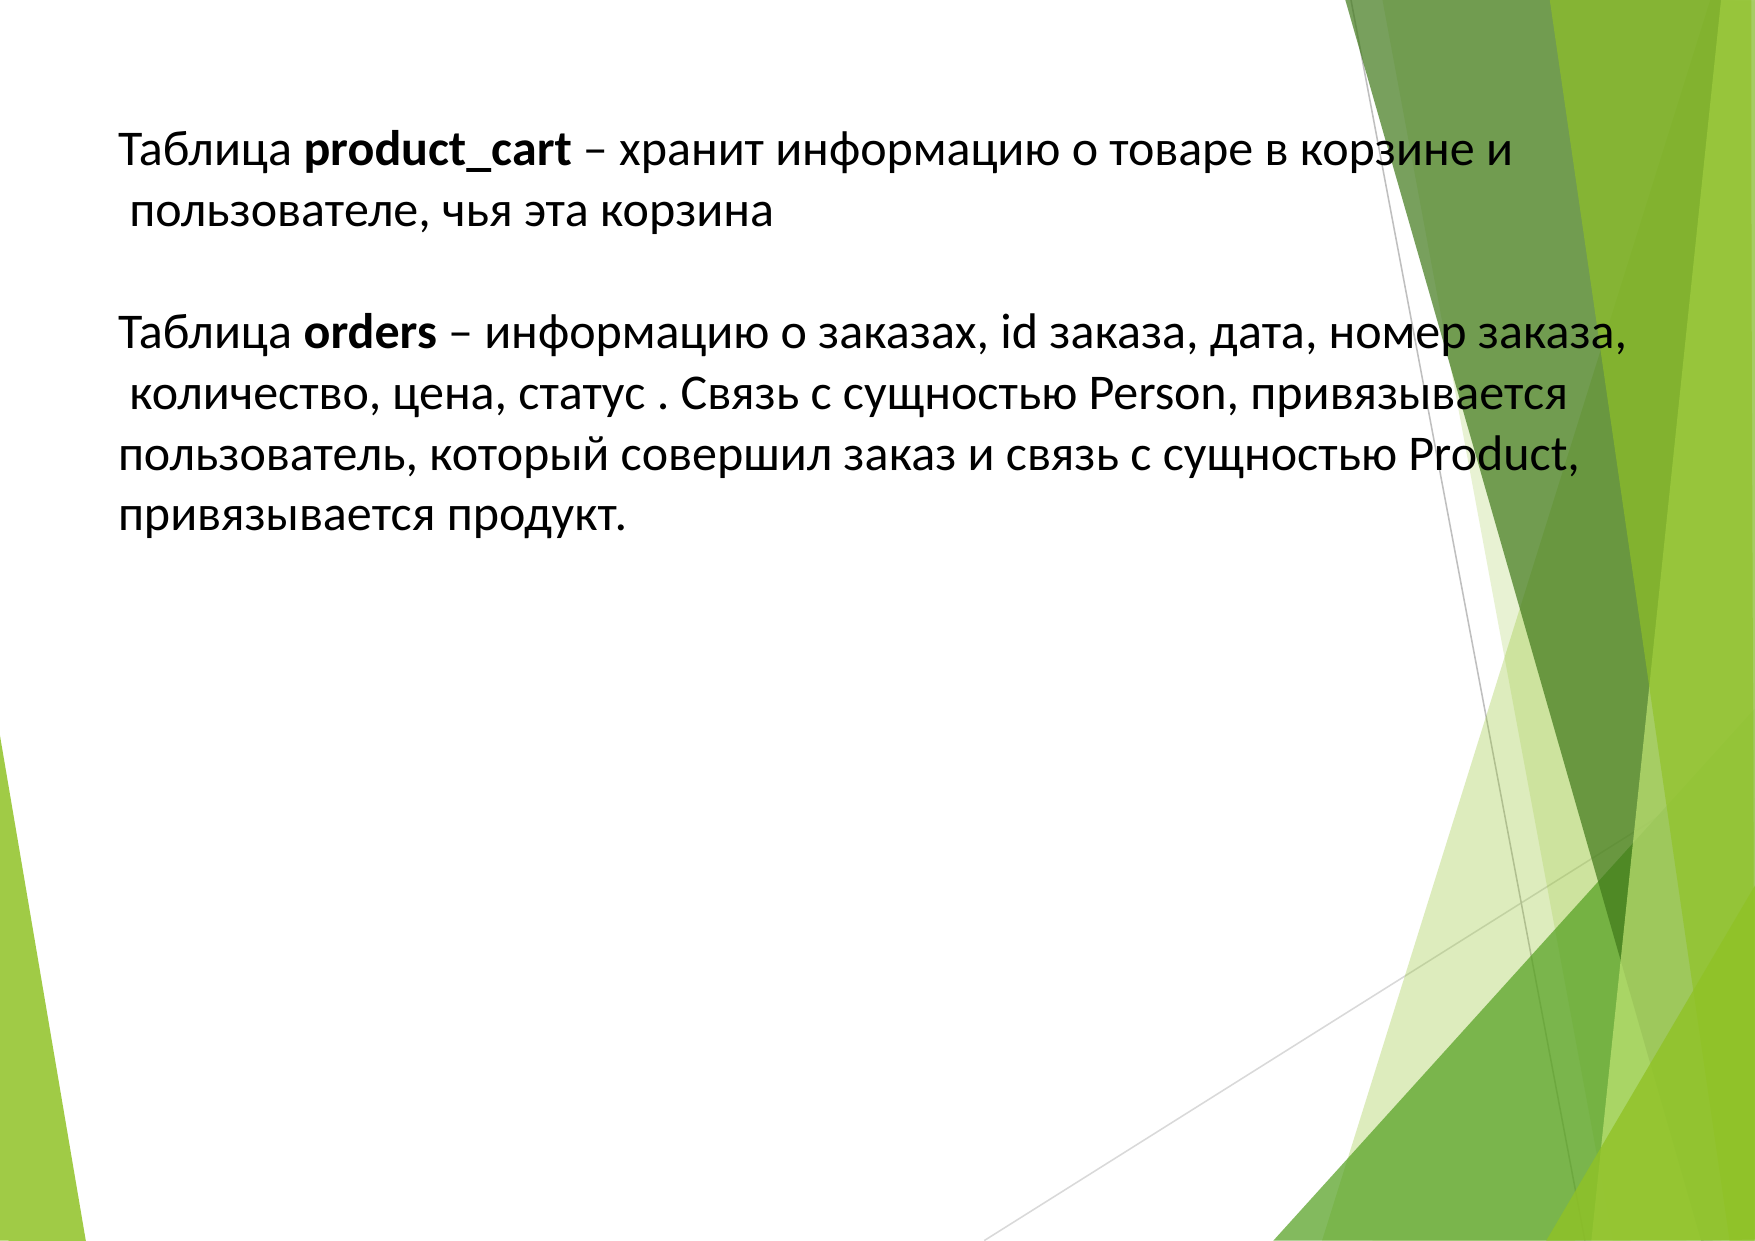

Таблица product_cart – хранит информацию о товаре в корзине и пользователе, чья эта корзина
Таблица orders – информацию о заказах, id заказа, дата, номер заказа, количество, цена, статус . Связь с сущностью Person, привязывается пользователь, который совершил заказ и связь с сущностью Product, привязывается продукт.